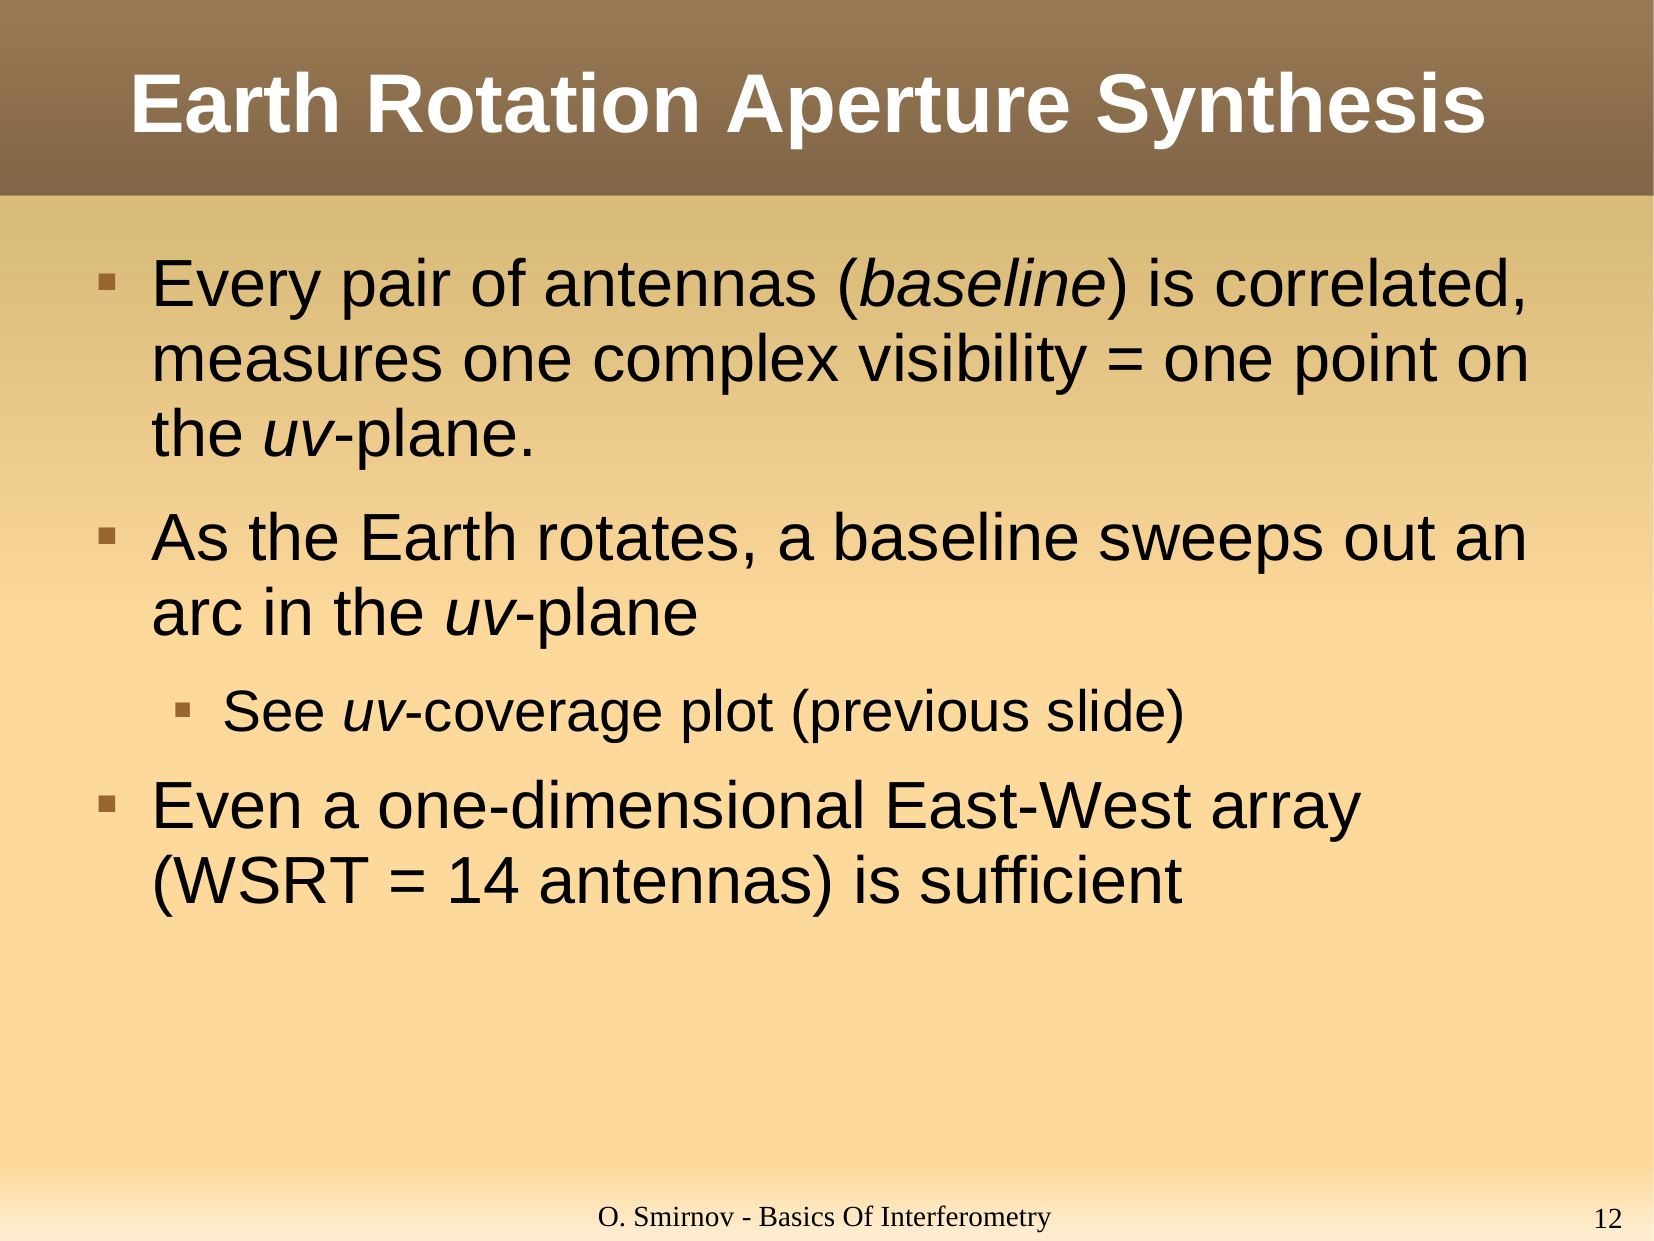

# Earth Rotation Aperture Synthesis
Every pair of antennas (baseline) is correlated, measures one complex visibility = one point on the uv-plane.
As the Earth rotates, a baseline sweeps out an arc in the uv-plane
See uv-coverage plot (previous slide)
Even a one-dimensional East-West array (WSRT = 14 antennas) is sufficient
O. Smirnov - Basics Of Interferometry
12